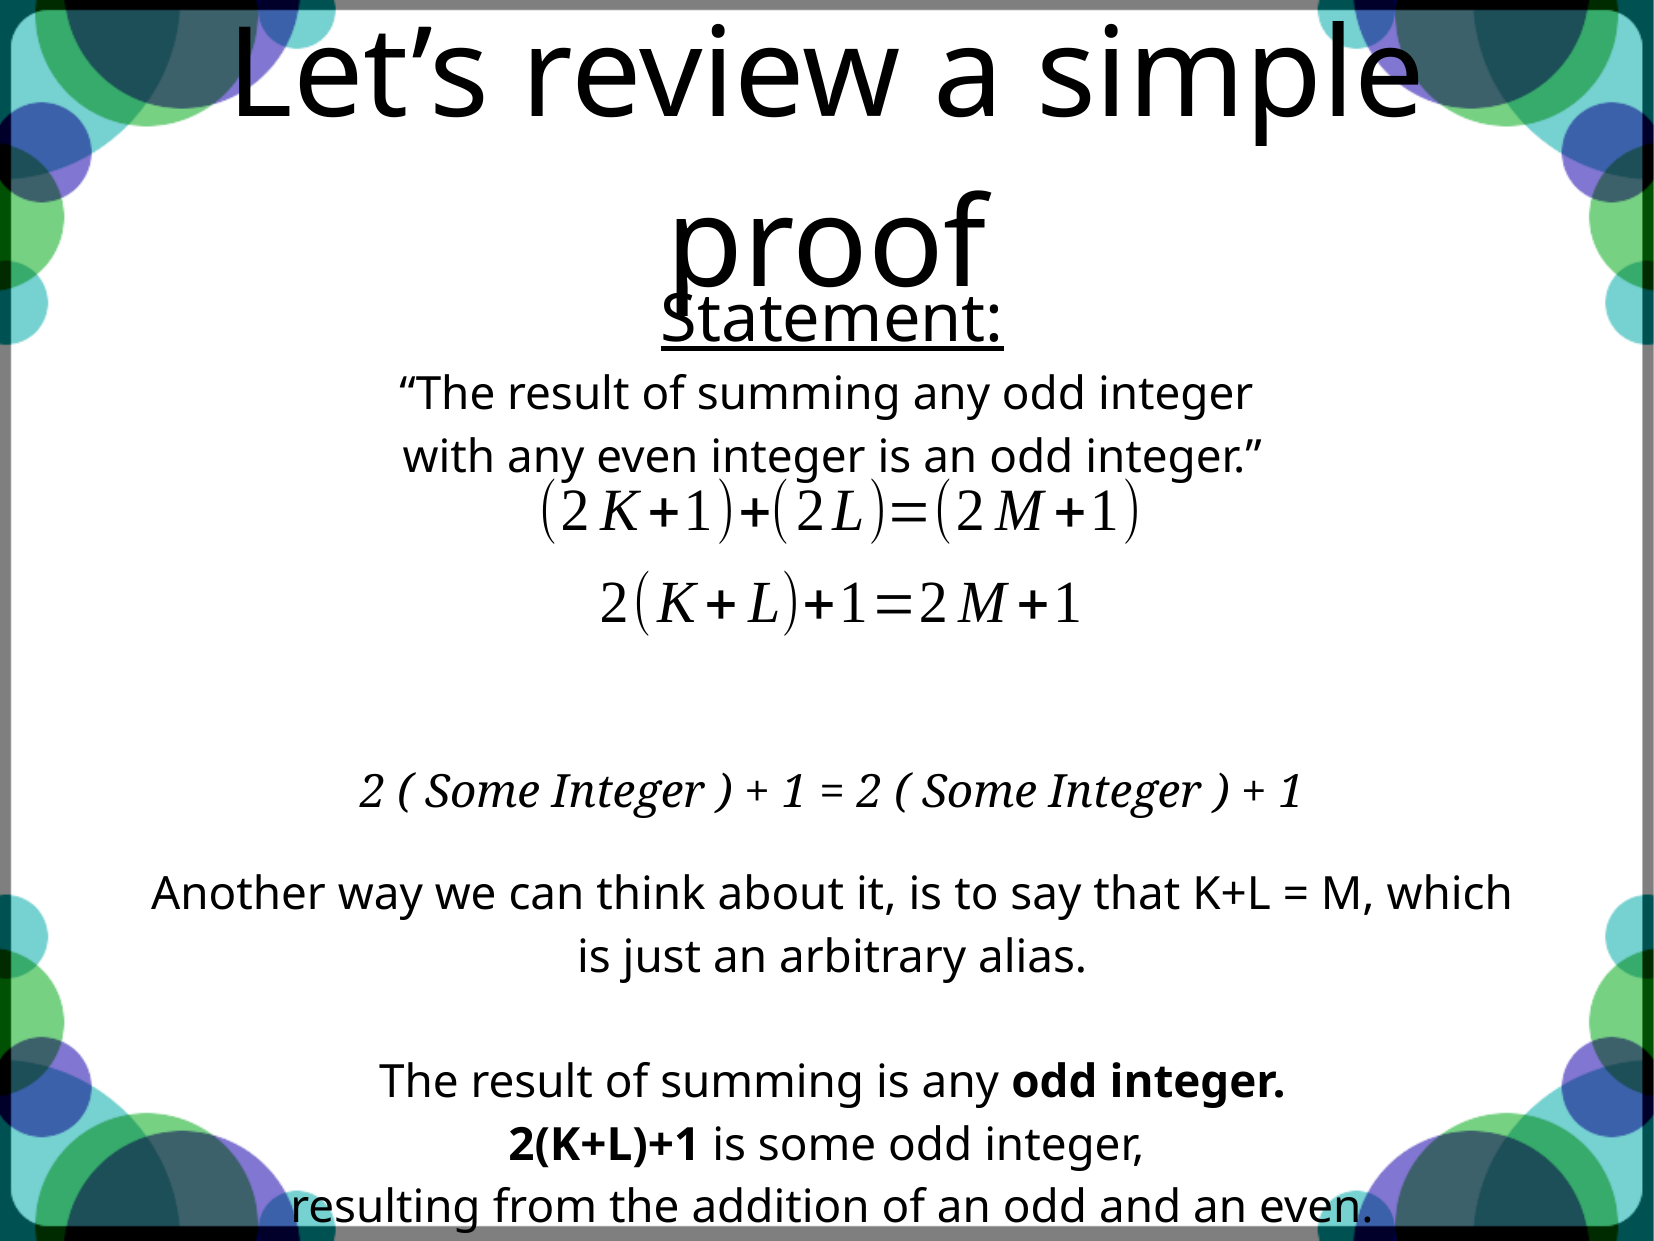

# Let’s review a simple proof
Statement:
“The result of summing any odd integer
with any even integer is an odd integer.”
2 ( Some Integer ) + 1 = 2 ( Some Integer ) + 1
Another way we can think about it, is to say that K+L = M, which is just an arbitrary alias.
The result of summing is any odd integer.
2(K+L)+1 is some odd integer,
resulting from the addition of an odd and an even.